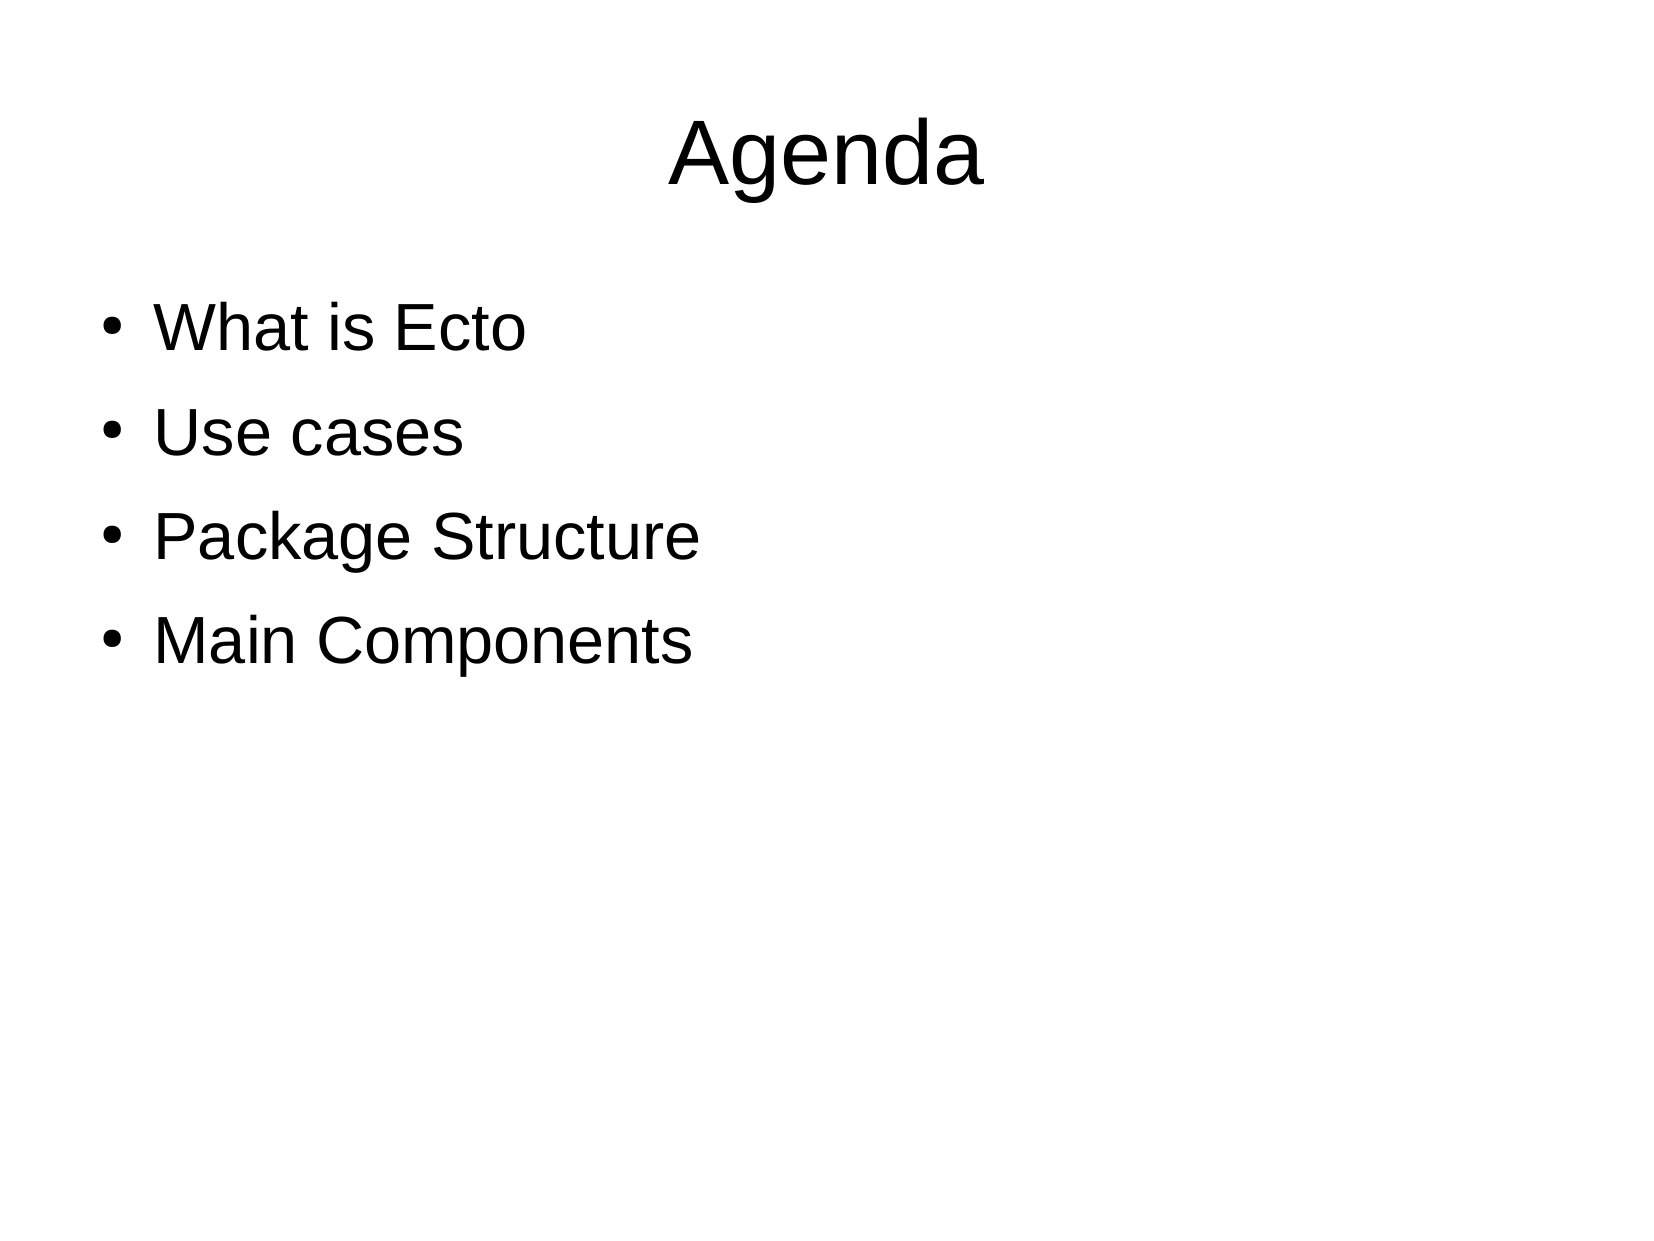

# Agenda
What is Ecto
Use cases
Package Structure
Main Components